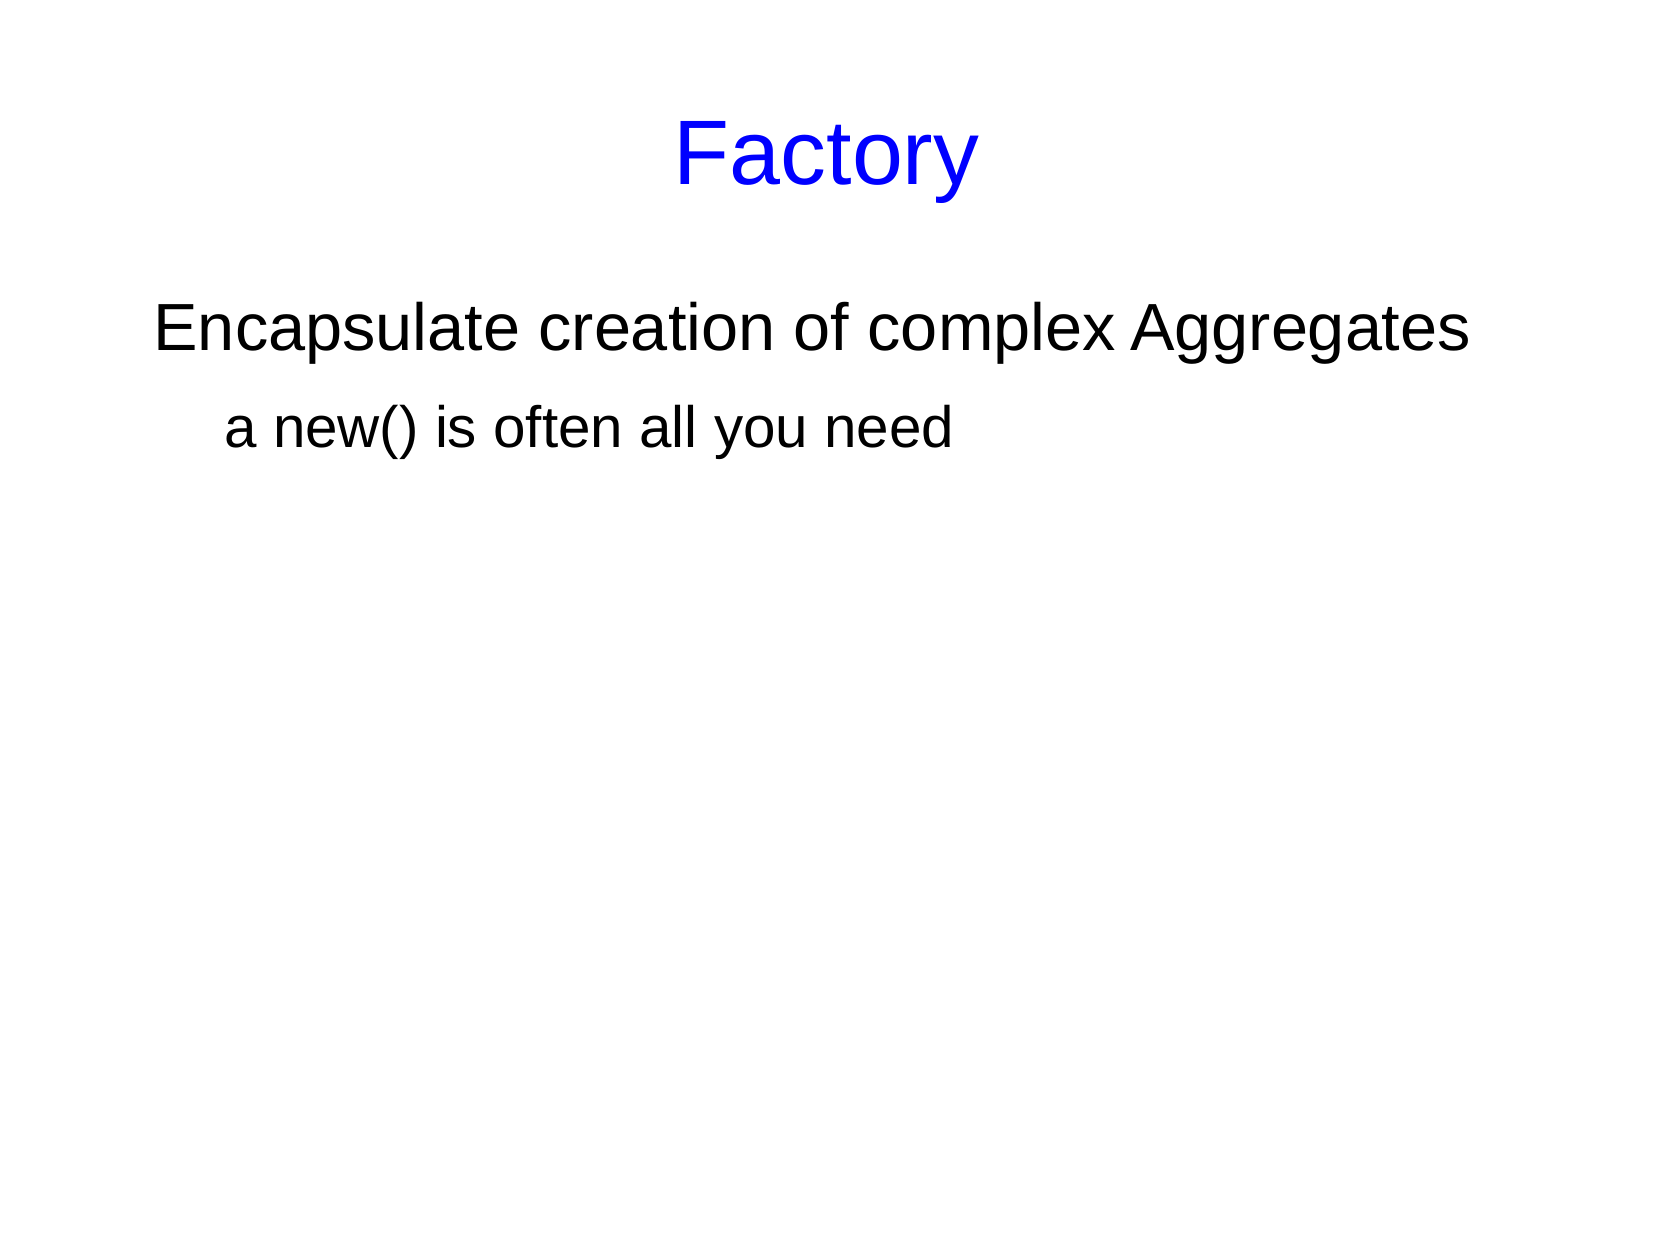

# Factory
Encapsulate creation of complex Aggregates
a new() is often all you need